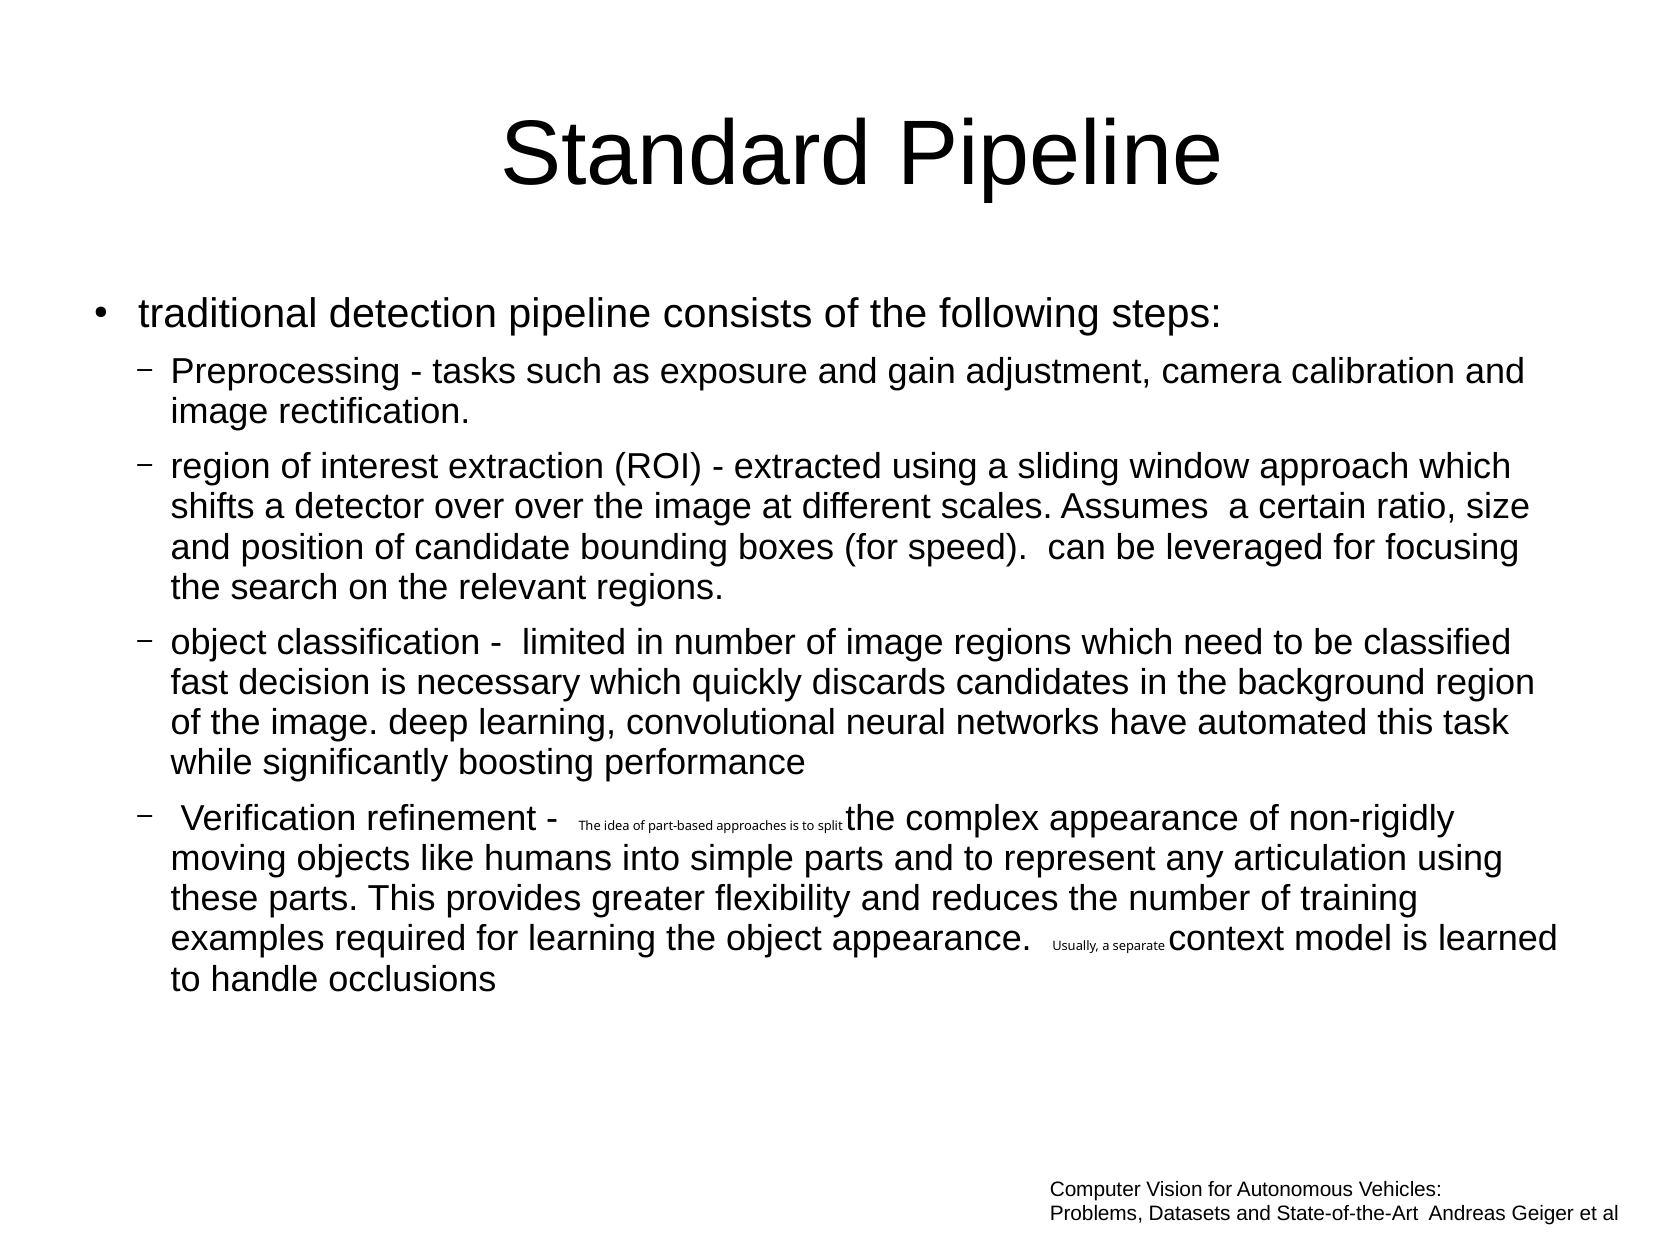

# Standard Pipeline
 traditional detection pipeline consists of the following steps:
Preprocessing - tasks such as exposure and gain adjustment, camera calibration and image rectification.
region of interest extraction (ROI) - extracted using a sliding window approach which shifts a detector over over the image at different scales. Assumes a certain ratio, size and position of candidate bounding boxes (for speed). can be leveraged for focusing the search on the relevant regions.
object classification - limited in number of image regions which need to be classified fast decision is necessary which quickly discards candidates in the background region of the image. deep learning, convolutional neural networks have automated this task while significantly boosting performance
 Verification refinement - The idea of part-based approaches is to split the complex appearance of non-rigidly moving objects like humans into simple parts and to represent any articulation using these parts. This provides greater flexibility and reduces the number of training examples required for learning the object appearance. Usually, a separate context model is learned to handle occlusions
Computer Vision for Autonomous Vehicles:
Problems, Datasets and State-of-the-Art Andreas Geiger et al